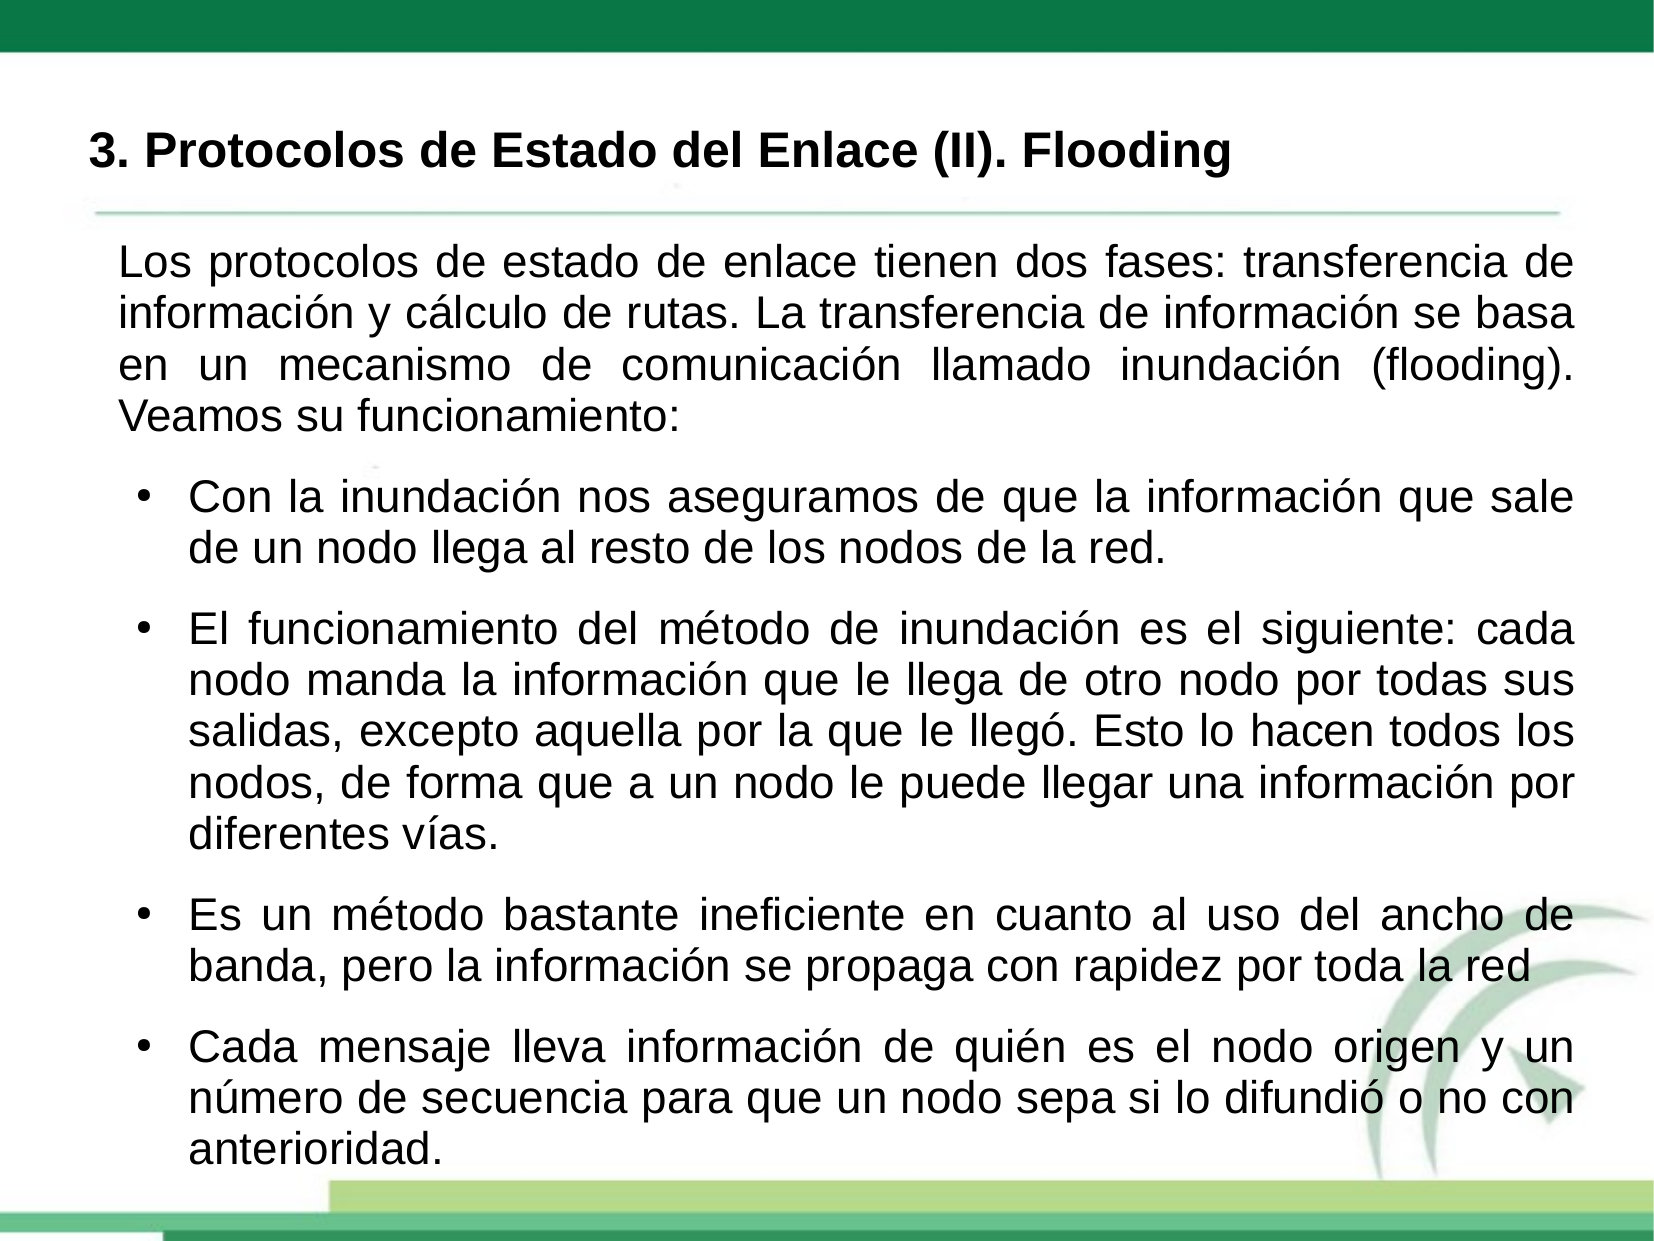

# 3. Protocolos de Estado del Enlace (II). Flooding
Los protocolos de estado de enlace tienen dos fases: transferencia de información y cálculo de rutas. La transferencia de información se basa en un mecanismo de comunicación llamado inundación (flooding). Veamos su funcionamiento:
Con la inundación nos aseguramos de que la información que sale de un nodo llega al resto de los nodos de la red.
El funcionamiento del método de inundación es el siguiente: cada nodo manda la información que le llega de otro nodo por todas sus salidas, excepto aquella por la que le llegó. Esto lo hacen todos los nodos, de forma que a un nodo le puede llegar una información por diferentes vías.
Es un método bastante ineficiente en cuanto al uso del ancho de banda, pero la información se propaga con rapidez por toda la red
Cada mensaje lleva información de quién es el nodo origen y un número de secuencia para que un nodo sepa si lo difundió o no con anterioridad.